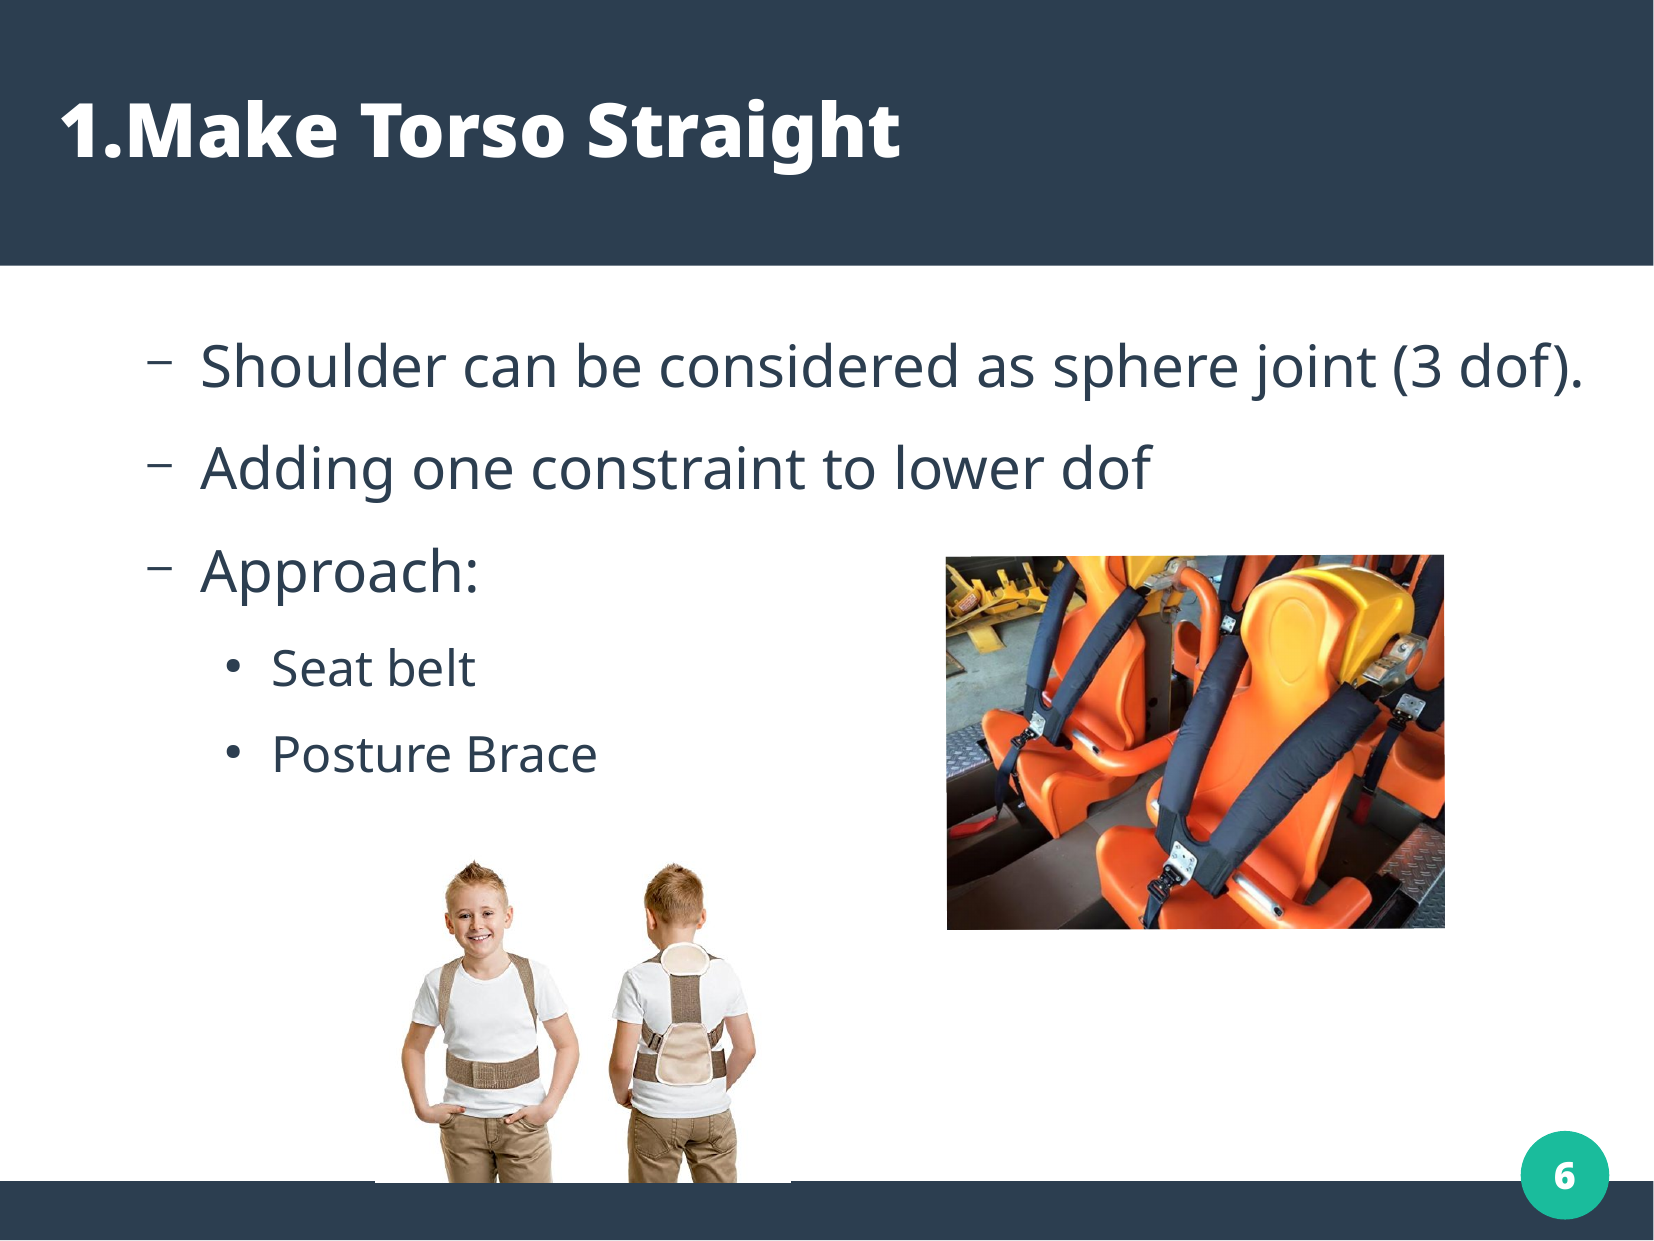

# 1.Make Torso Straight
Shoulder can be considered as sphere joint (3 dof).
Adding one constraint to lower dof
Approach:
Seat belt
Posture Brace
6